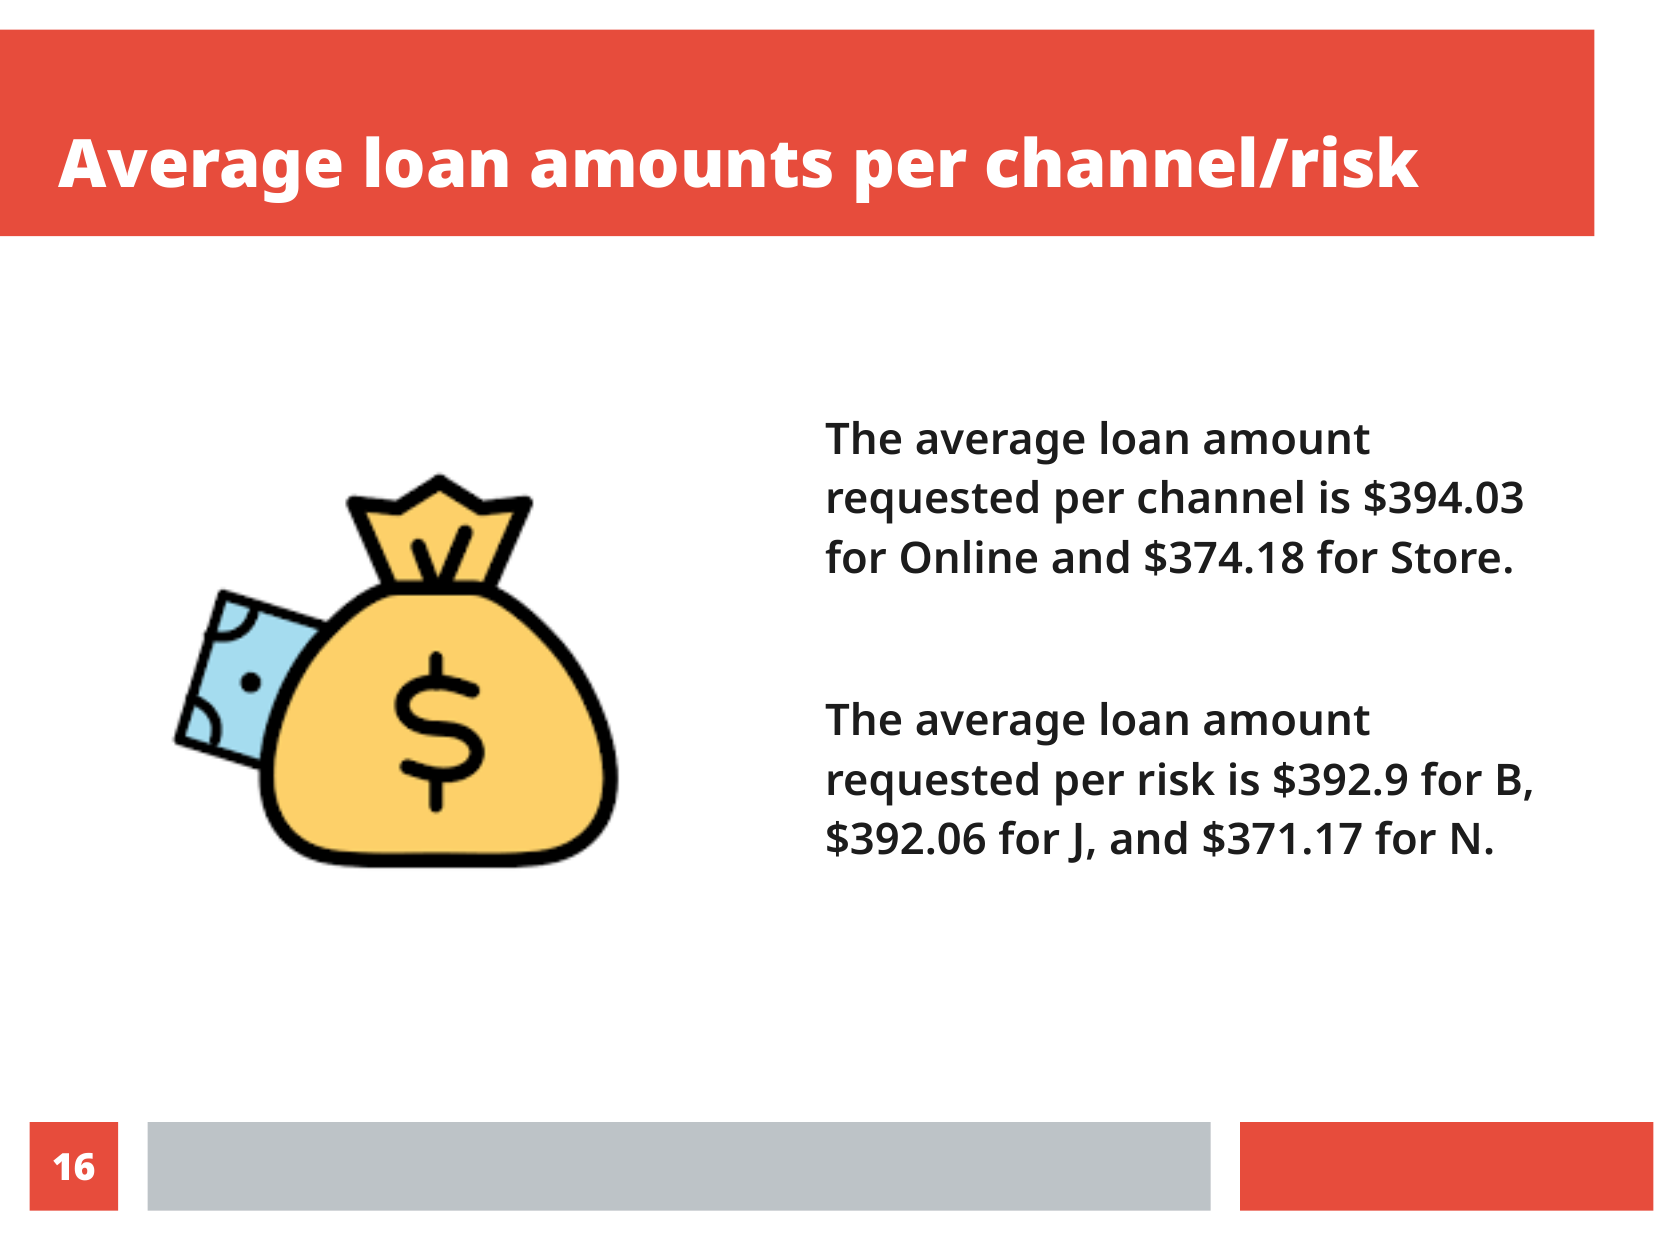

# Average loan amounts per channel/risk
The average loan amount requested per channel is $394.03 for Online and $374.18 for Store.
The average loan amount requested per risk is $392.9 for B, $392.06 for J, and $371.17 for N.
16